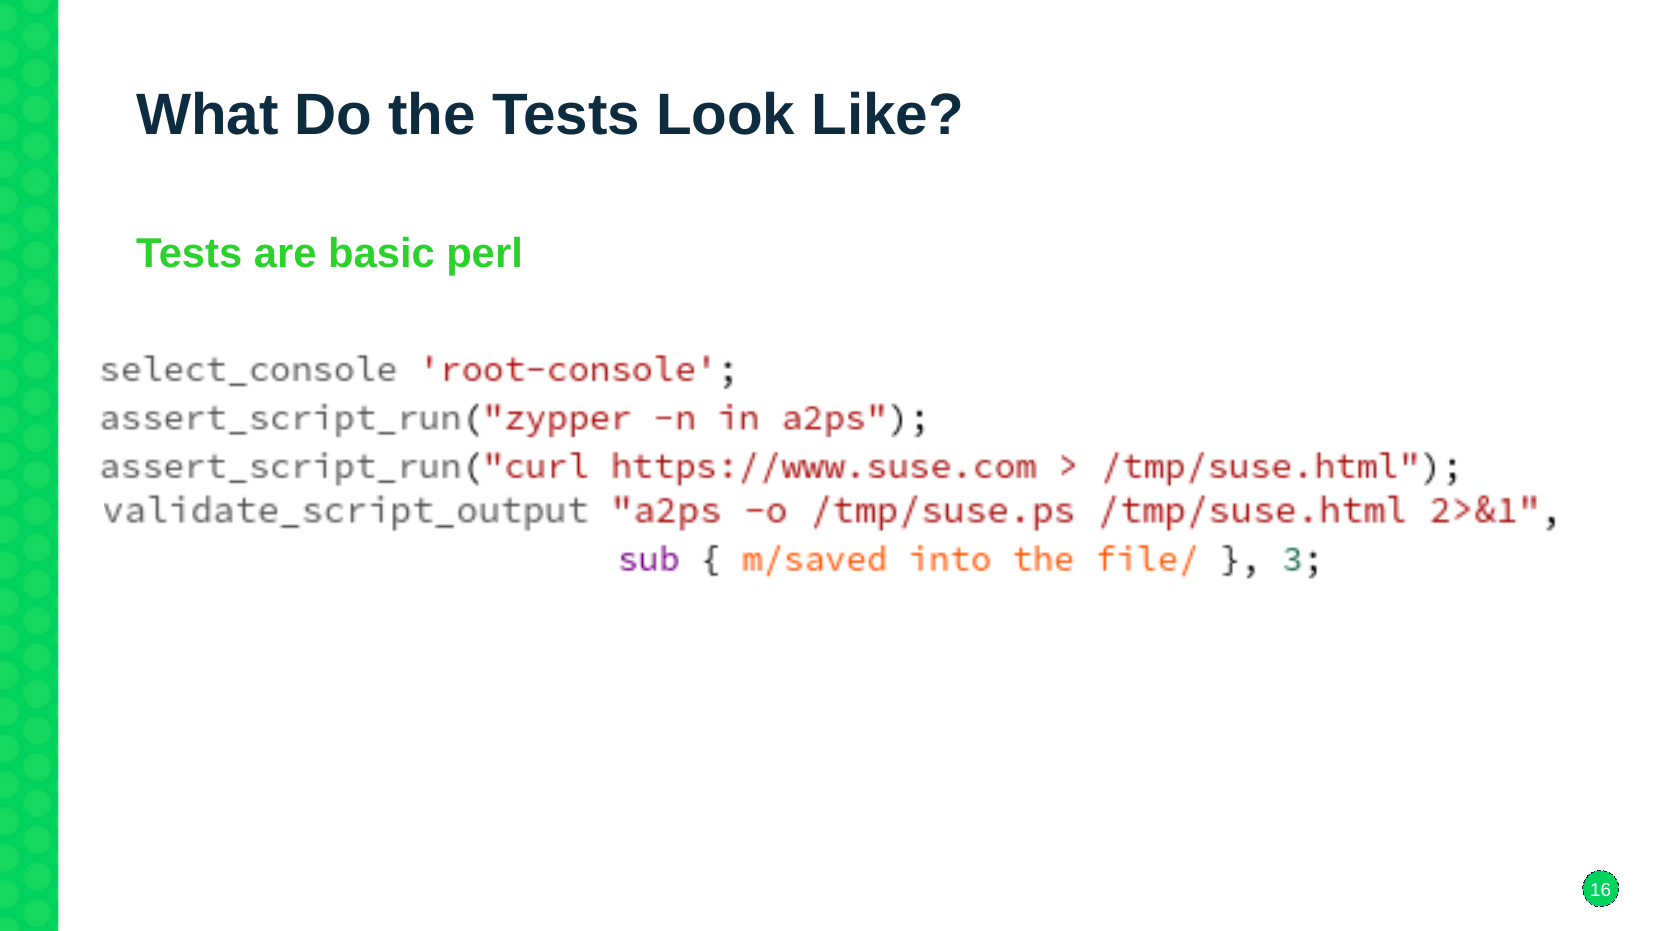

# What Do the Tests Look Like?
Tests are basic perl
16